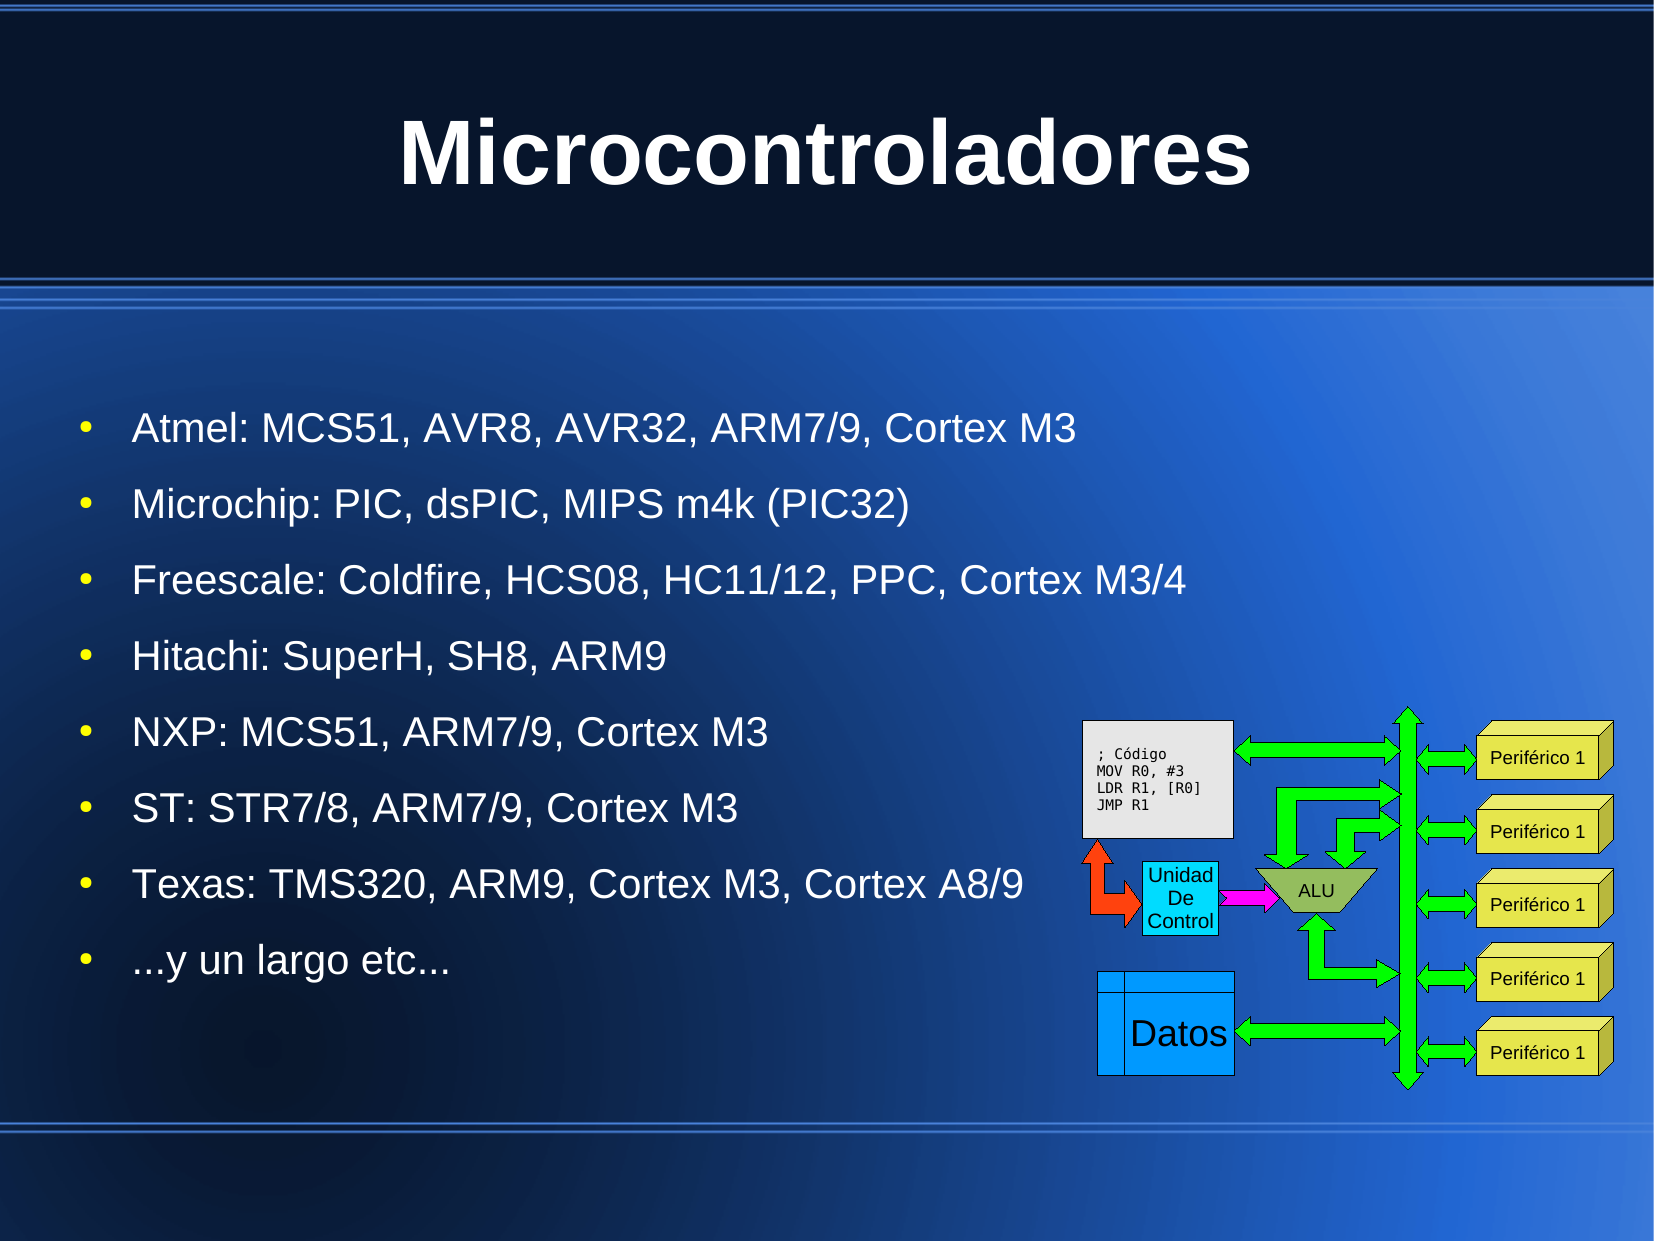

# Microcontroladores
Atmel: MCS51, AVR8, AVR32, ARM7/9, Cortex M3
Microchip: PIC, dsPIC, MIPS m4k (PIC32)
Freescale: Coldfire, HCS08, HC11/12, PPC, Cortex M3/4
Hitachi: SuperH, SH8, ARM9
NXP: MCS51, ARM7/9, Cortex M3
ST: STR7/8, ARM7/9, Cortex M3
Texas: TMS320, ARM9, Cortex M3, Cortex A8/9
...y un largo etc...
; Código
MOV R0, #3
LDR R1, [R0]
JMP R1
Periférico 1
Periférico 1
Unidad
De
Control
ALU
Periférico 1
Periférico 1
Datos
Periférico 1